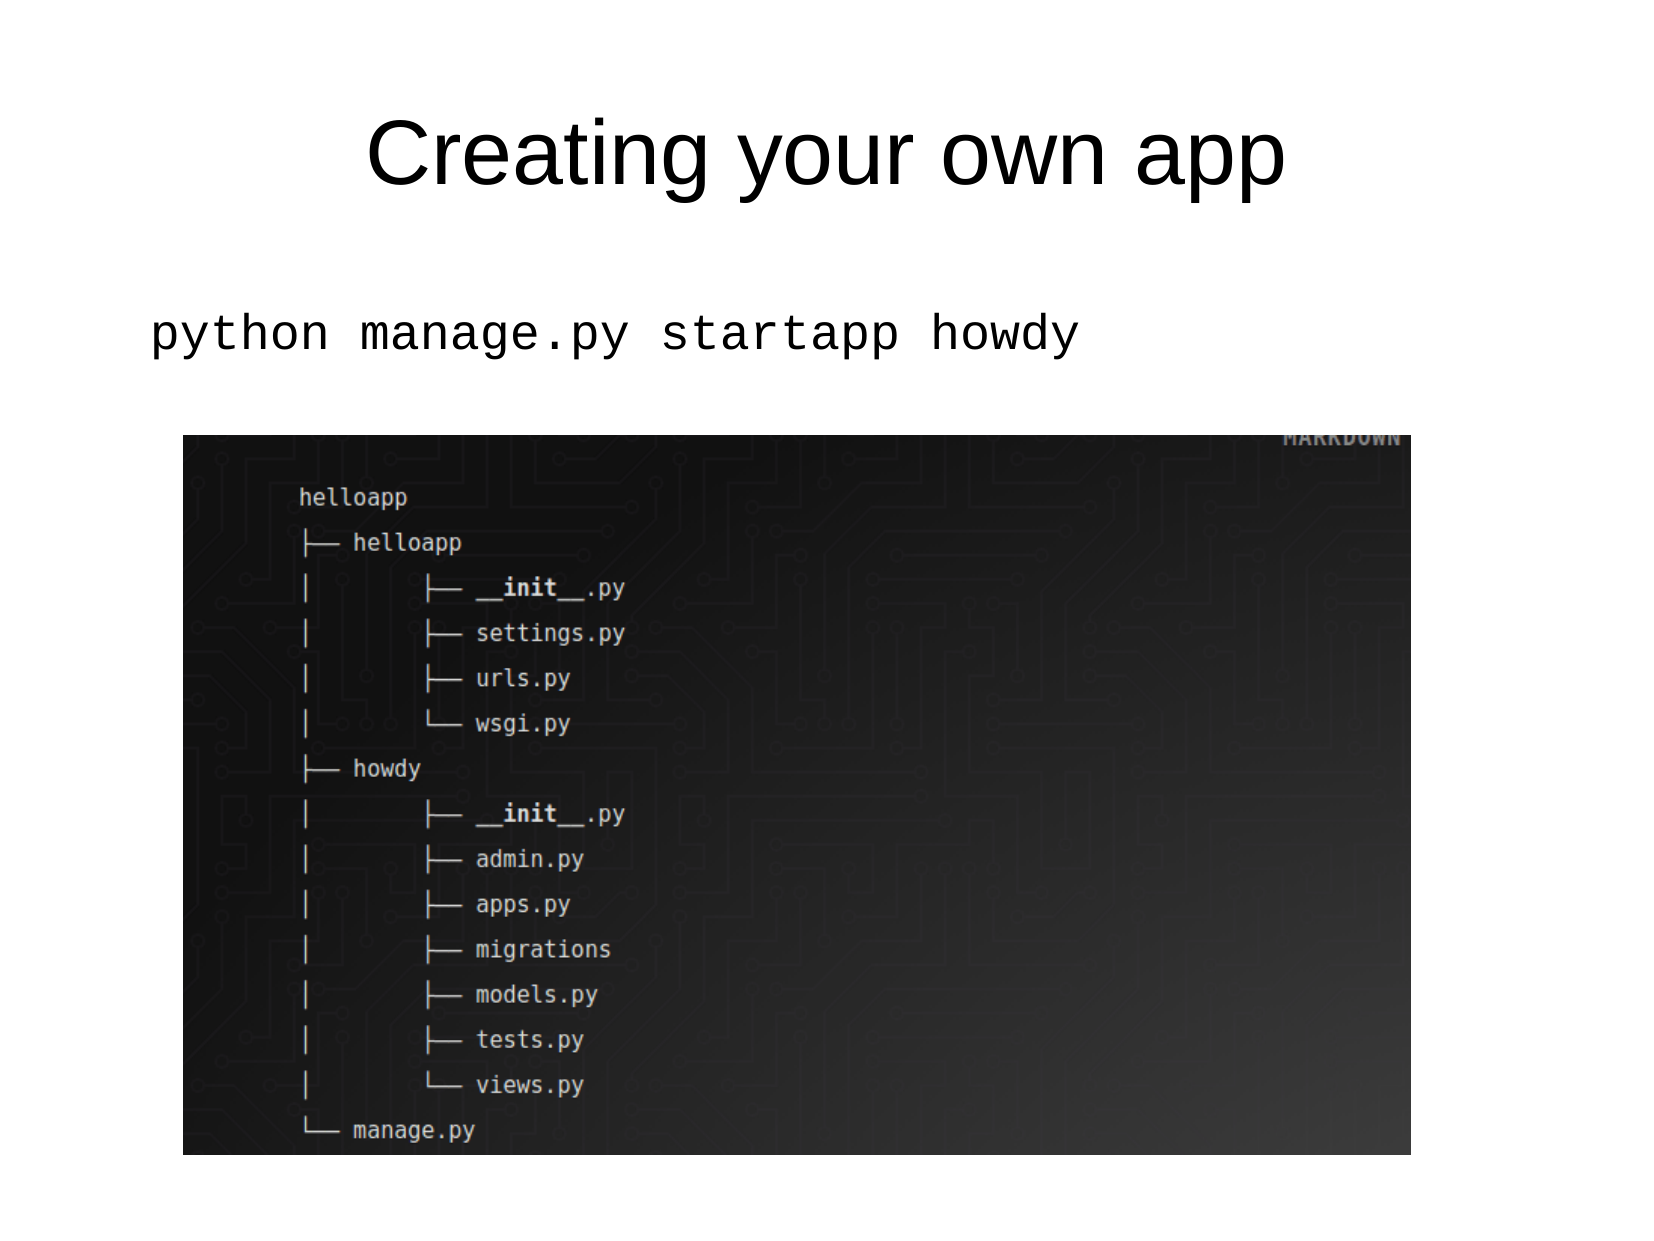

# Creating your own app
python manage.py startapp howdy